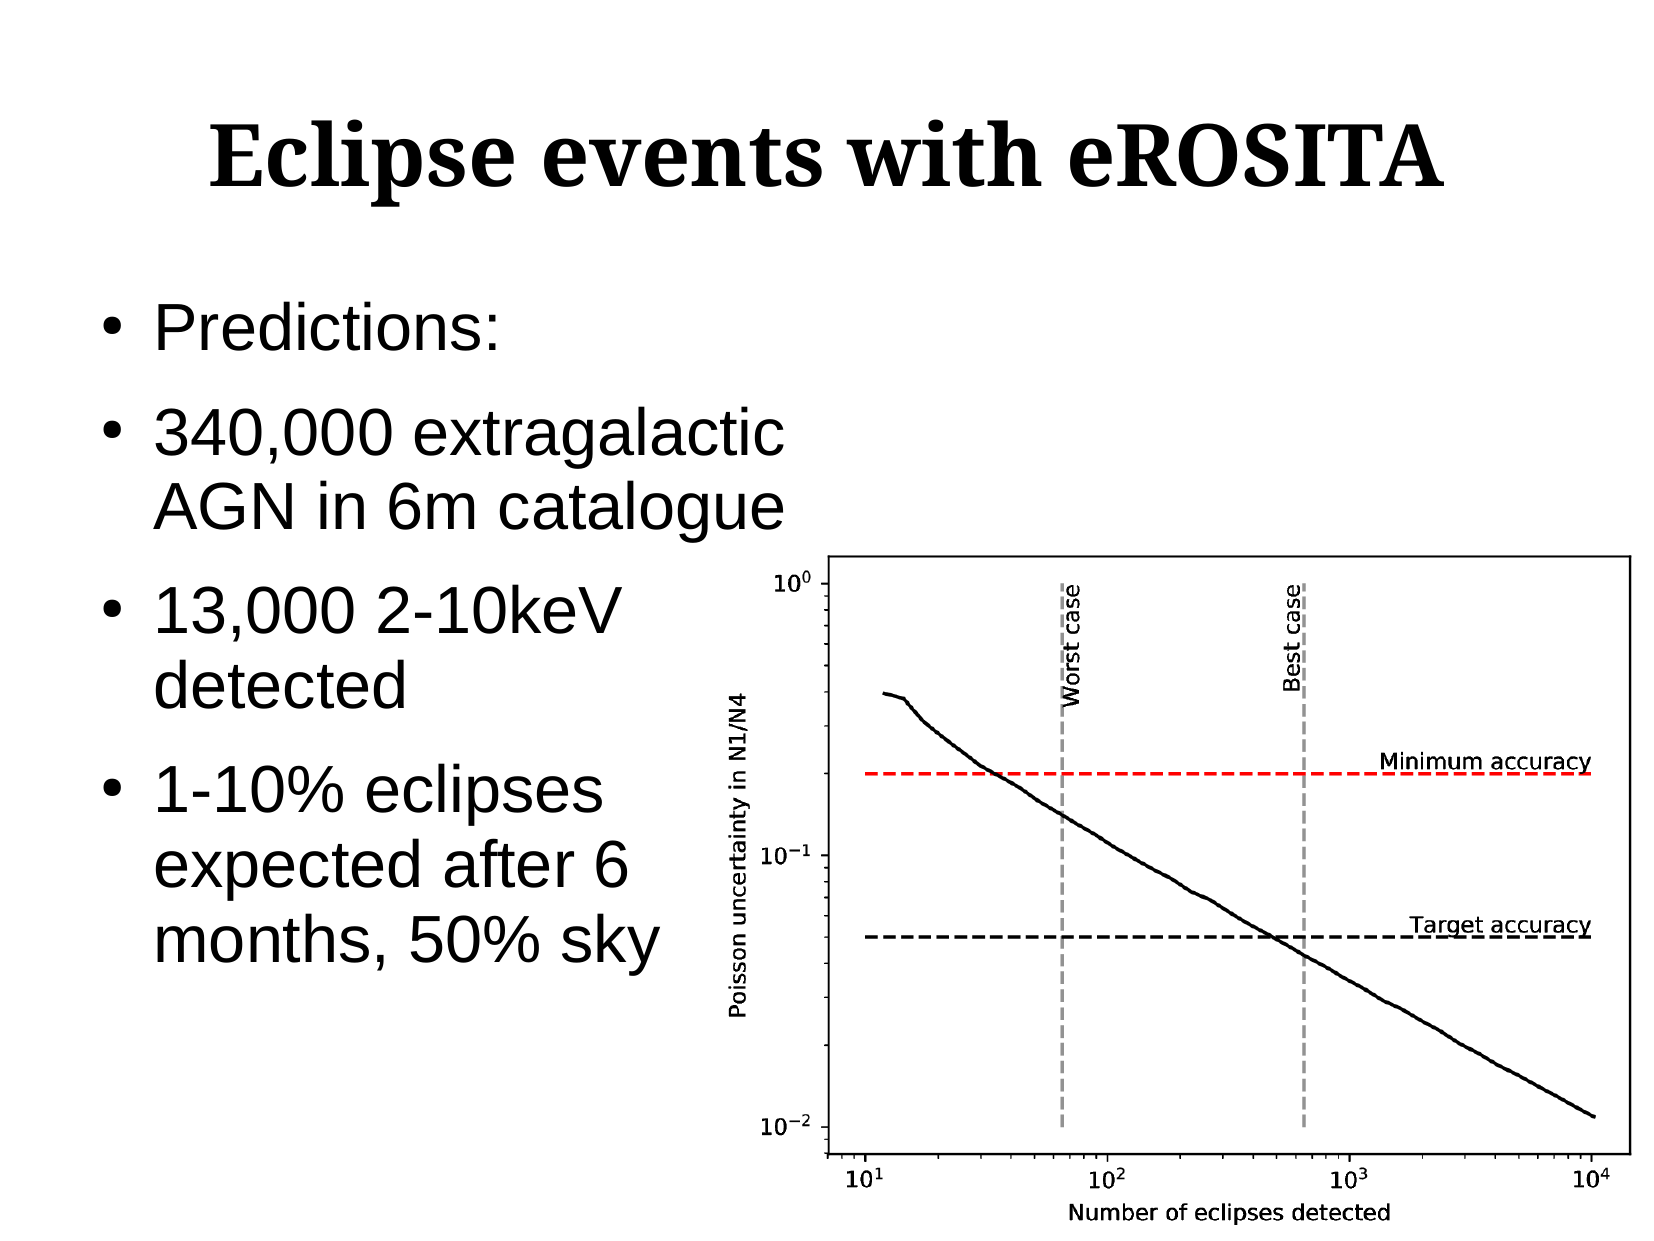

# Eclipse events with eROSITA
Predictions:
340,000 extragalactic AGN in 6m catalogue
13,000 2-10keV detected
1-10% eclipses expected after 6 months, 50% sky